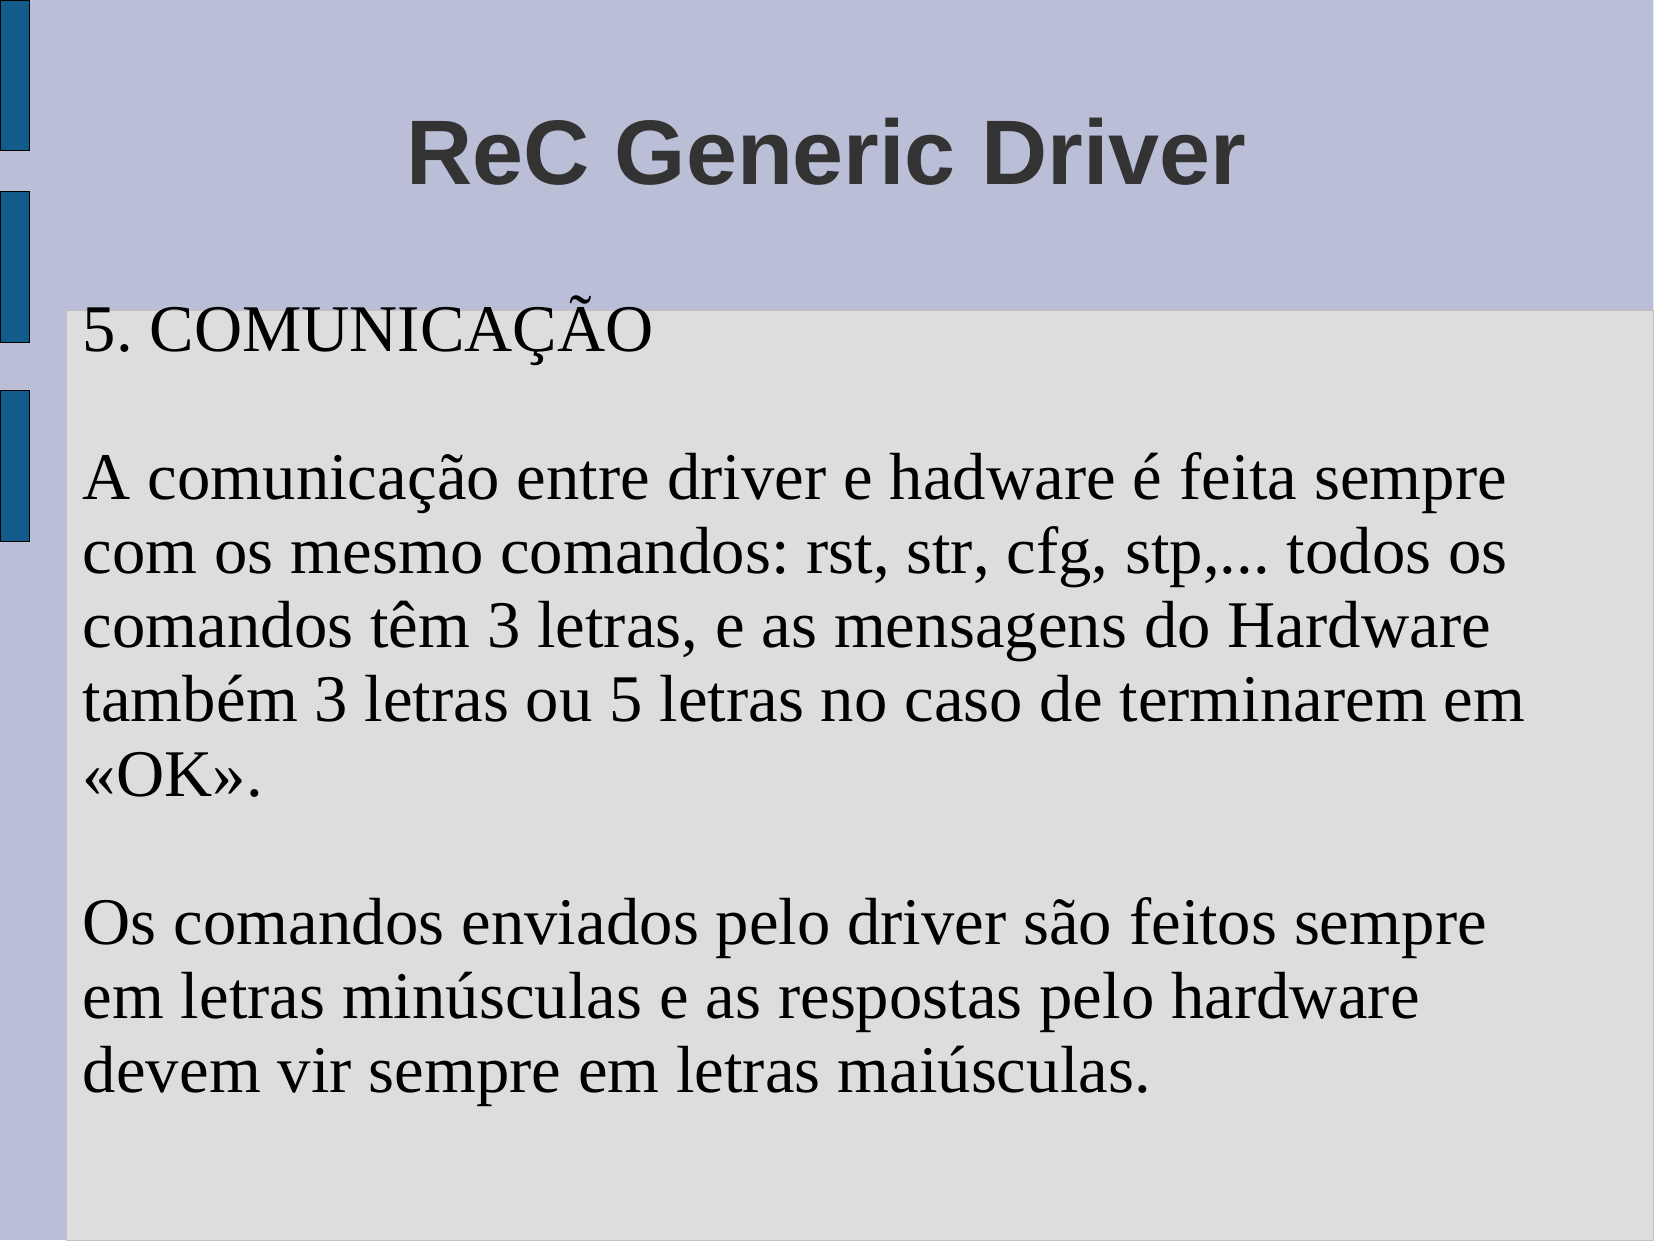

# ReC Generic Driver
5. COMUNICAÇÃO
A comunicação entre driver e hadware é feita sempre com os mesmo comandos: rst, str, cfg, stp,... todos os comandos têm 3 letras, e as mensagens do Hardware também 3 letras ou 5 letras no caso de terminarem em «OK».
Os comandos enviados pelo driver são feitos sempre em letras minúsculas e as respostas pelo hardware devem vir sempre em letras maiúsculas.